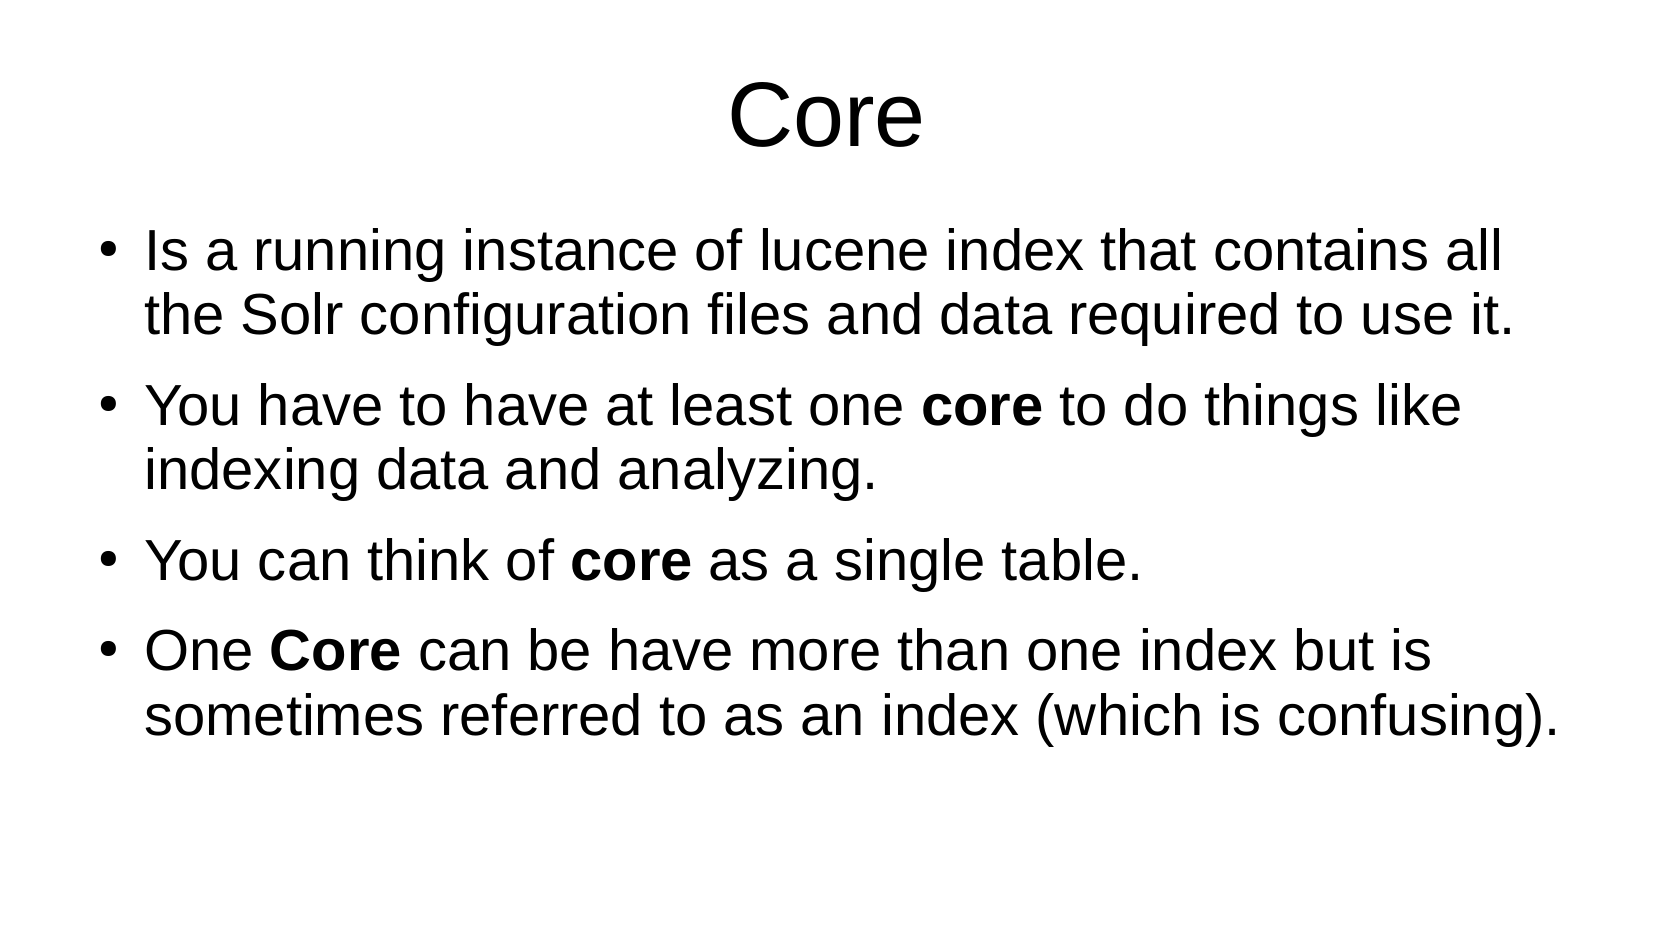

# Core
Is a running instance of lucene index that contains all the Solr configuration files and data required to use it.
You have to have at least one core to do things like indexing data and analyzing.
You can think of core as a single table.
One Core can be have more than one index but is sometimes referred to as an index (which is confusing).